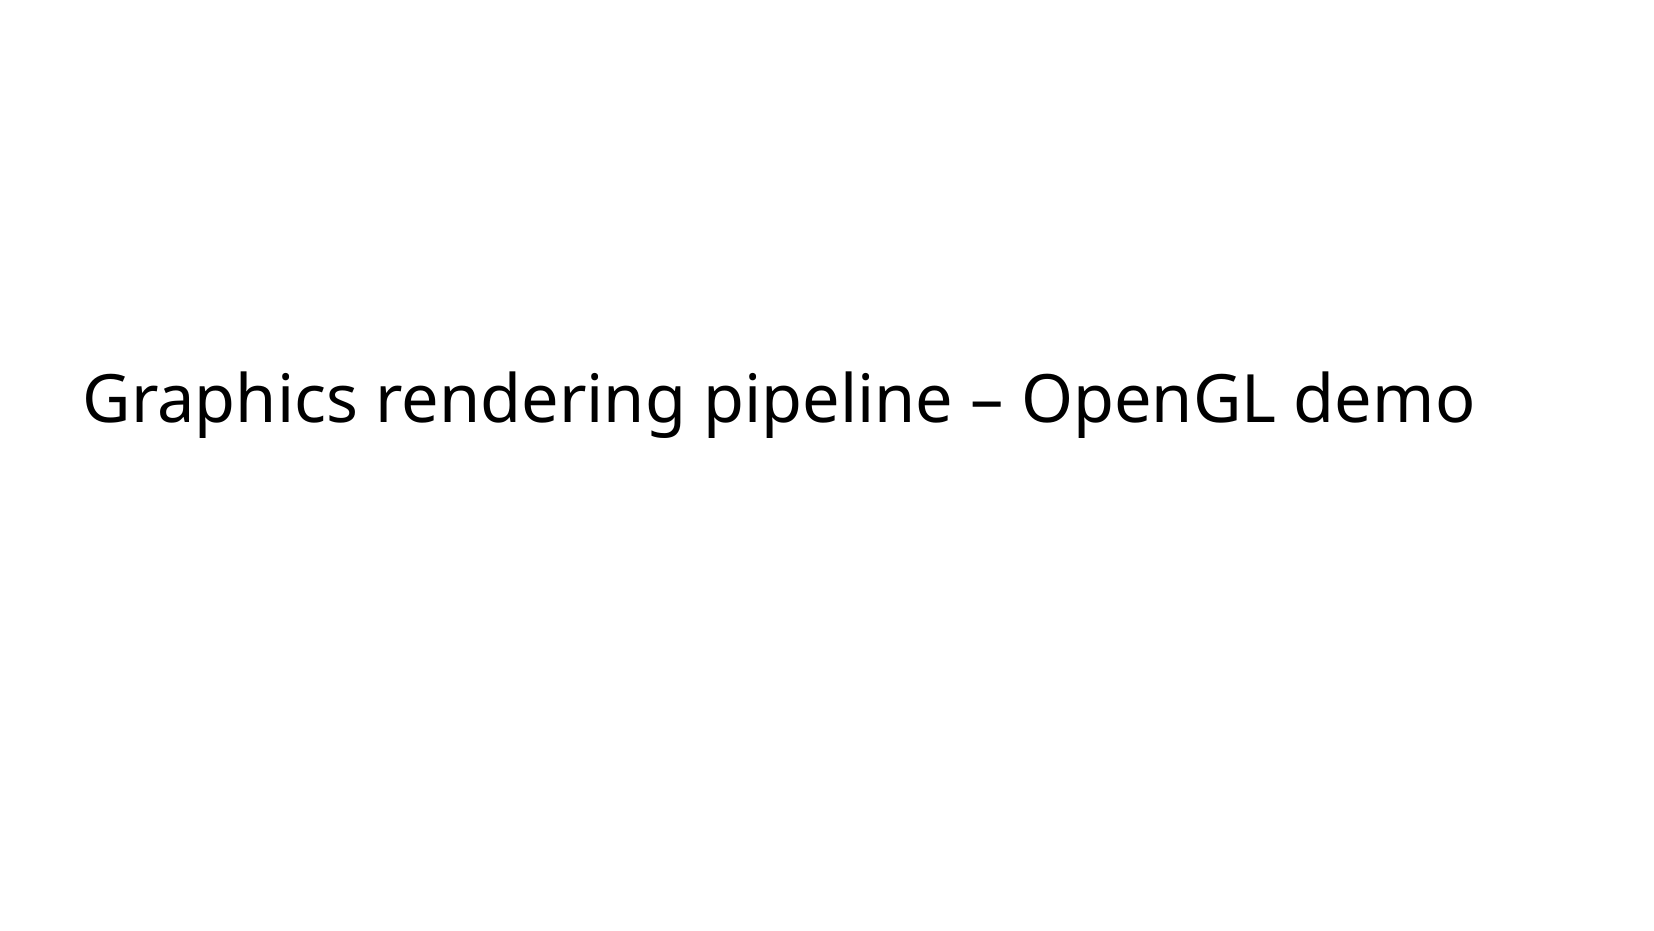

# Graphics rendering pipeline – OpenGL demo